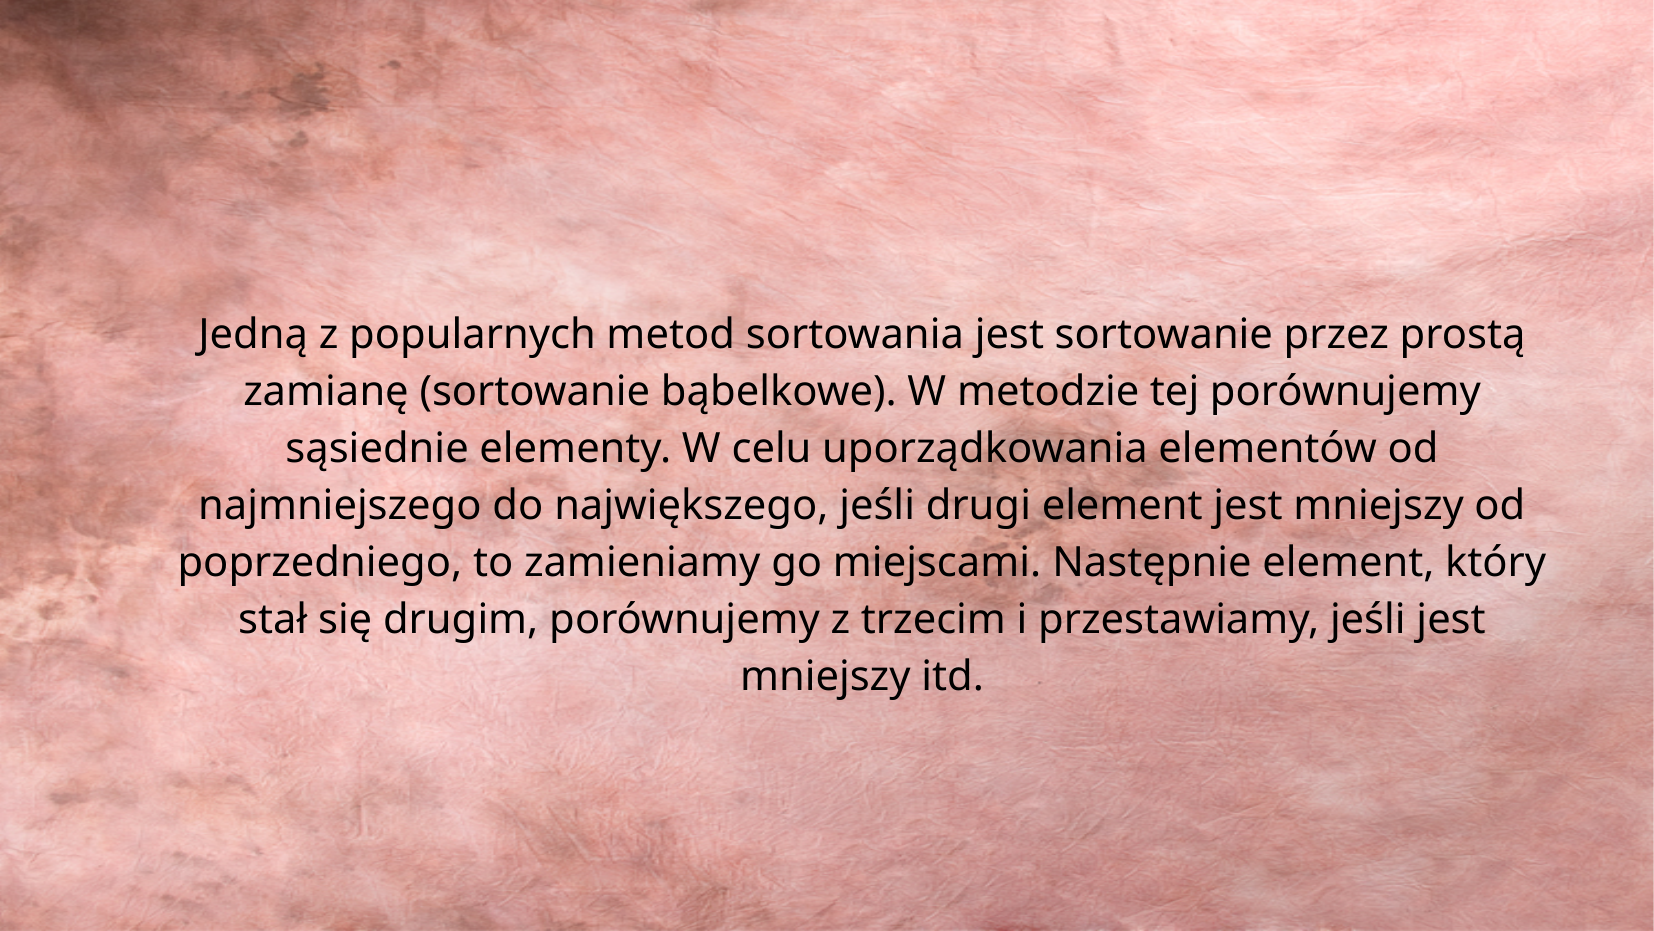

# Jedną z popularnych metod sortowania jest sortowanie przez prostą zamianę (sortowanie bąbelkowe). W metodzie tej porównujemy sąsiednie elementy. W celu uporządkowania elementów od najmniejszego do największego, jeśli drugi element jest mniejszy od poprzedniego, to zamieniamy go miejscami. Następnie element, który stał się drugim, porównujemy z trzecim i przestawiamy, jeśli jest mniejszy itd.